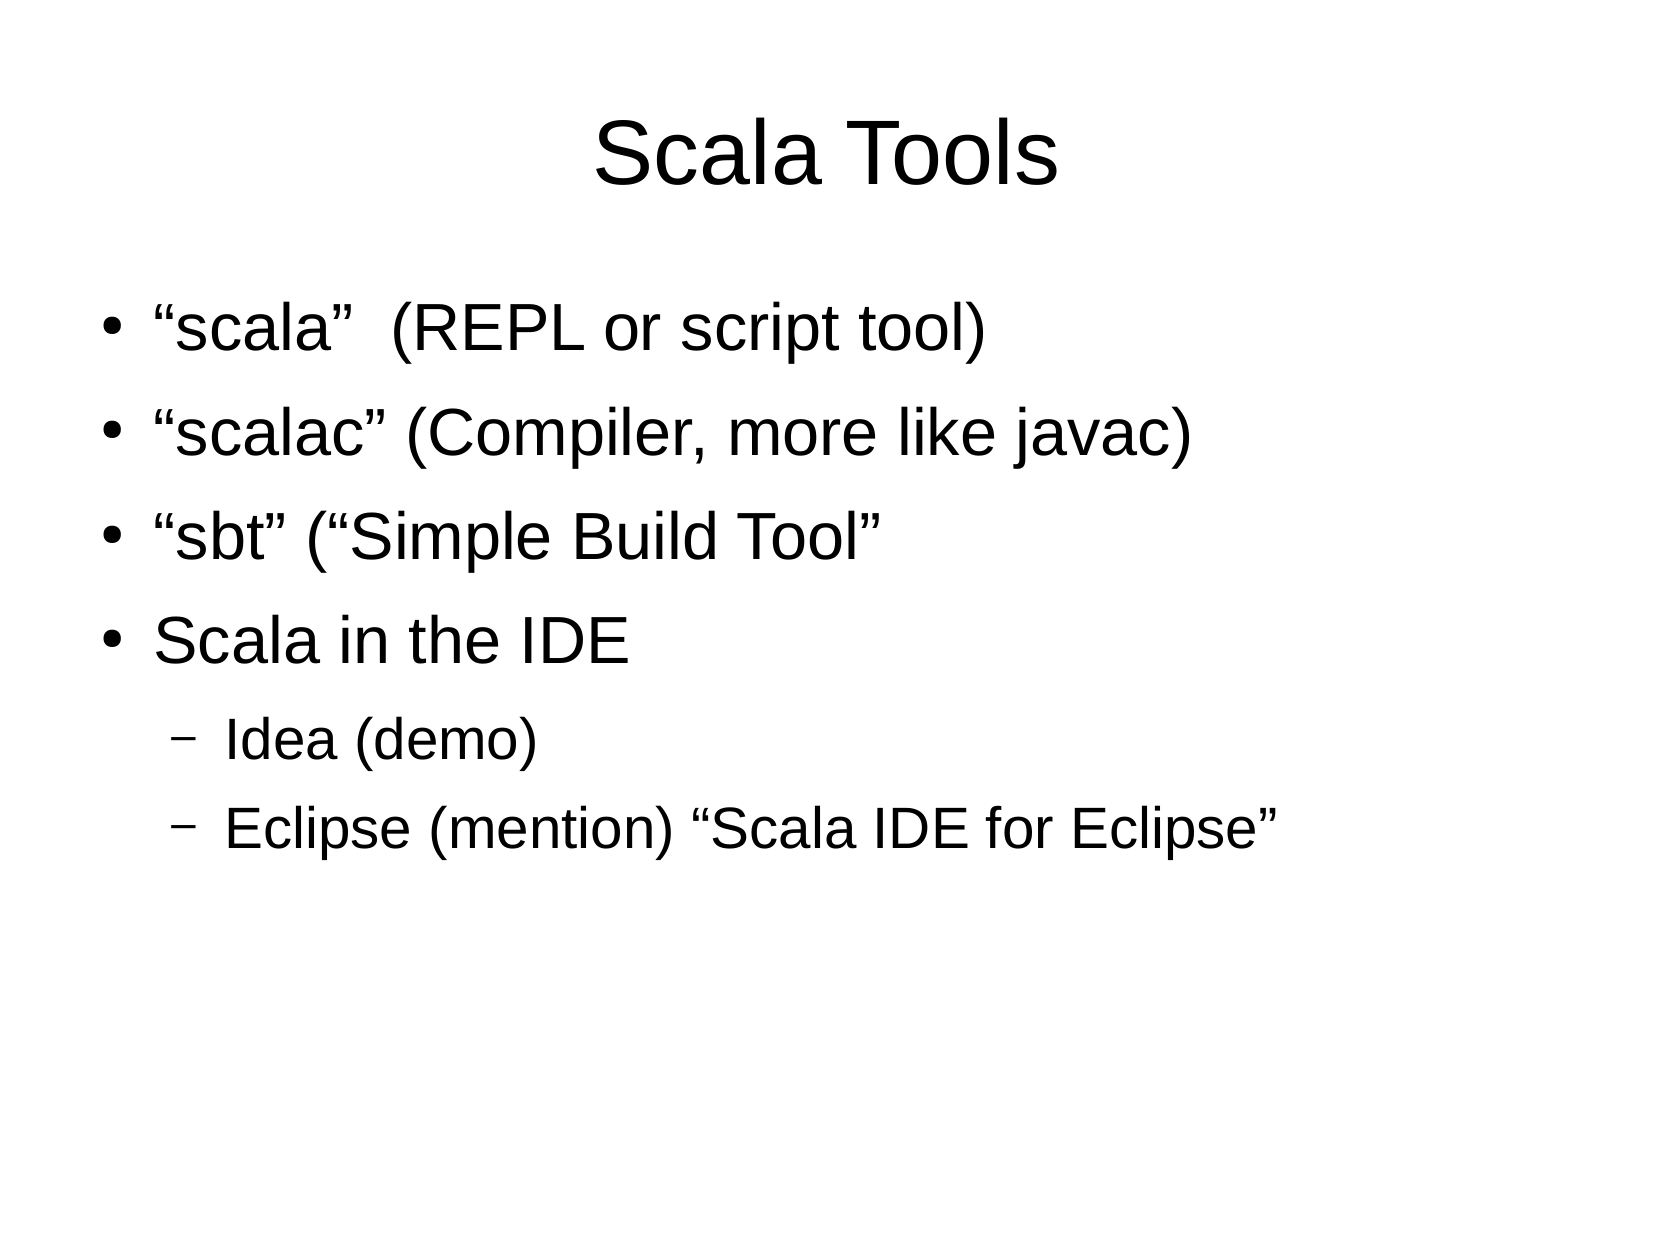

# Scala Tools
“scala” (REPL or script tool)
“scalac” (Compiler, more like javac)
“sbt” (“Simple Build Tool”
Scala in the IDE
Idea (demo)
Eclipse (mention) “Scala IDE for Eclipse”